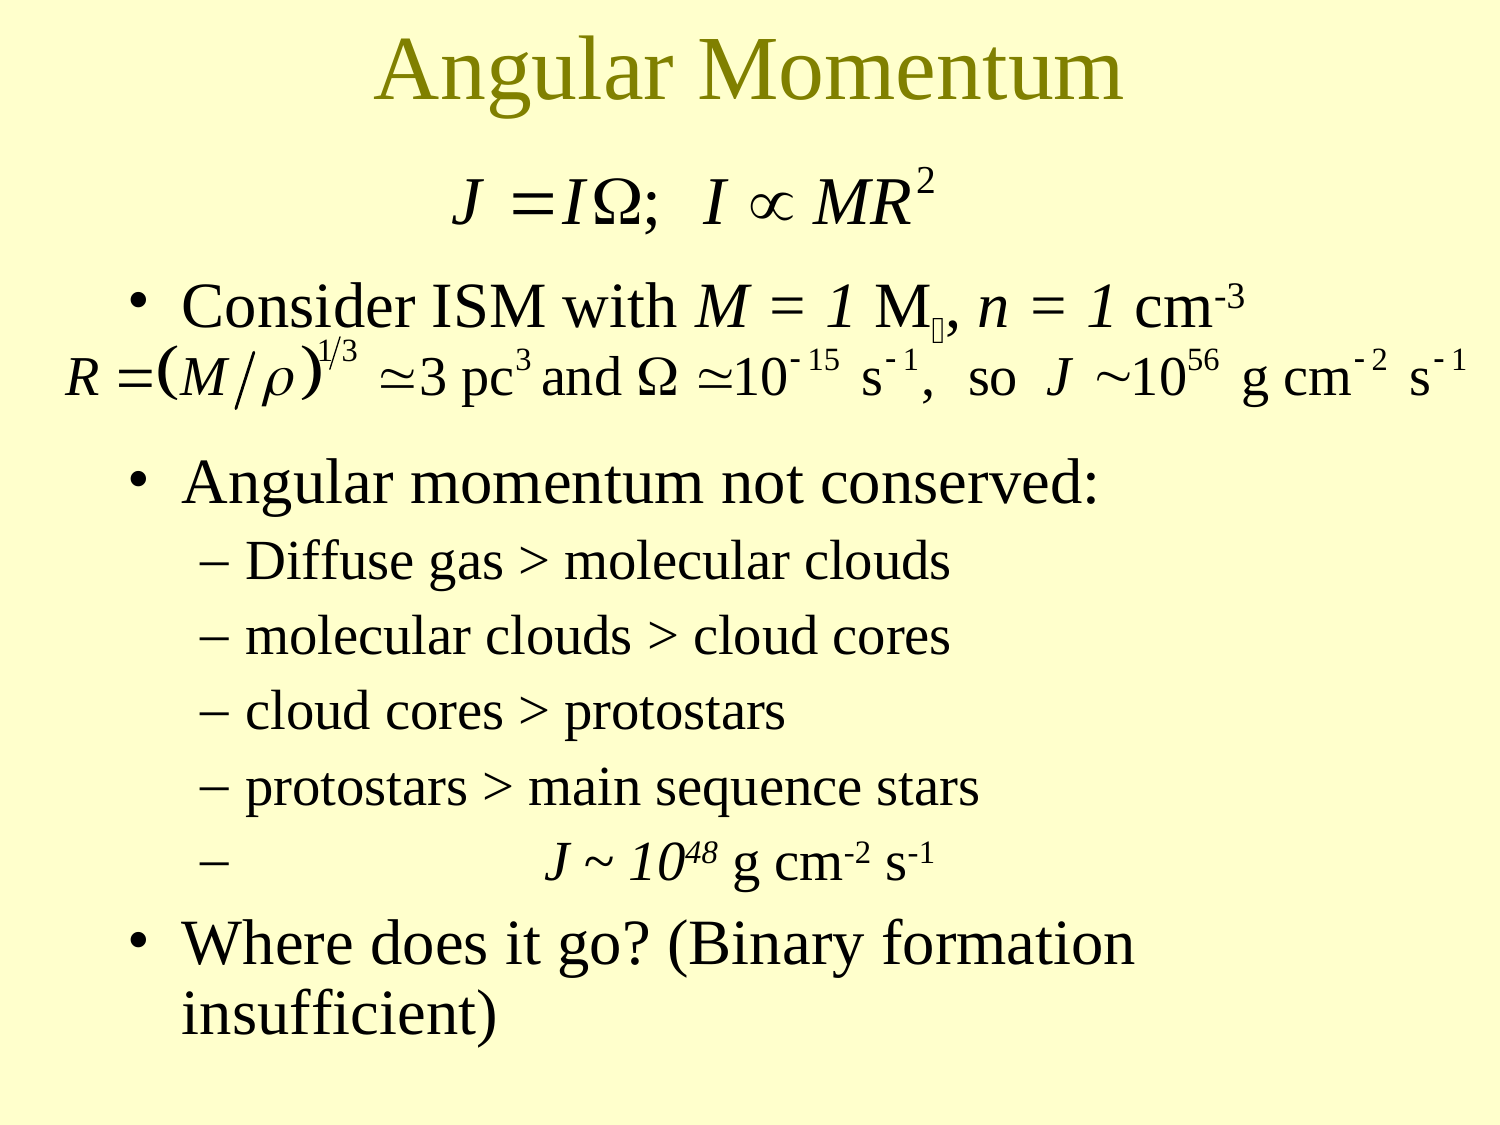

# Angular Momentum
Consider ISM with M = 1 M, n = 1 cm-3
Angular momentum not conserved:
Diffuse gas > molecular clouds
molecular clouds > cloud cores
cloud cores > protostars
protostars > main sequence stars
 J ~ 1048 g cm-2 s-1
Where does it go? (Binary formation insufficient)